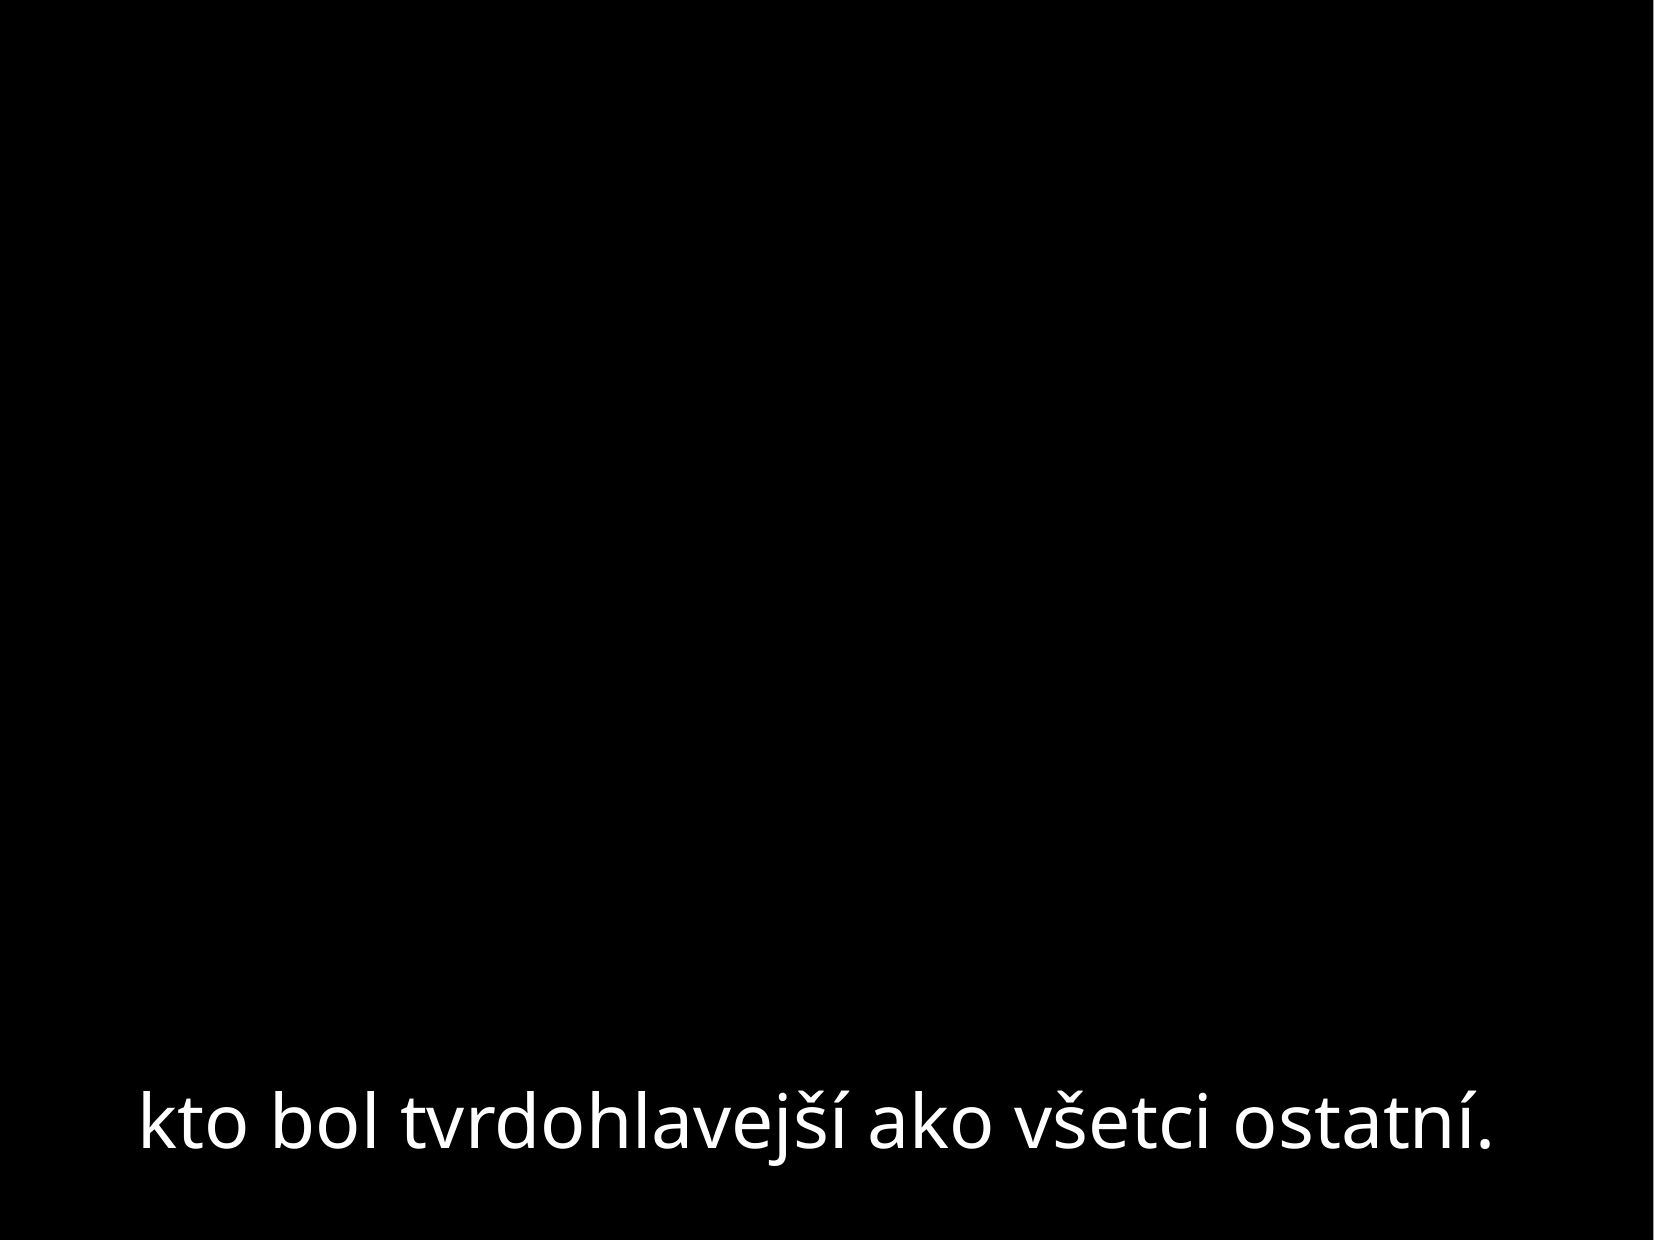

# kto bol tvrdohlavejší ako všetci ostatní.